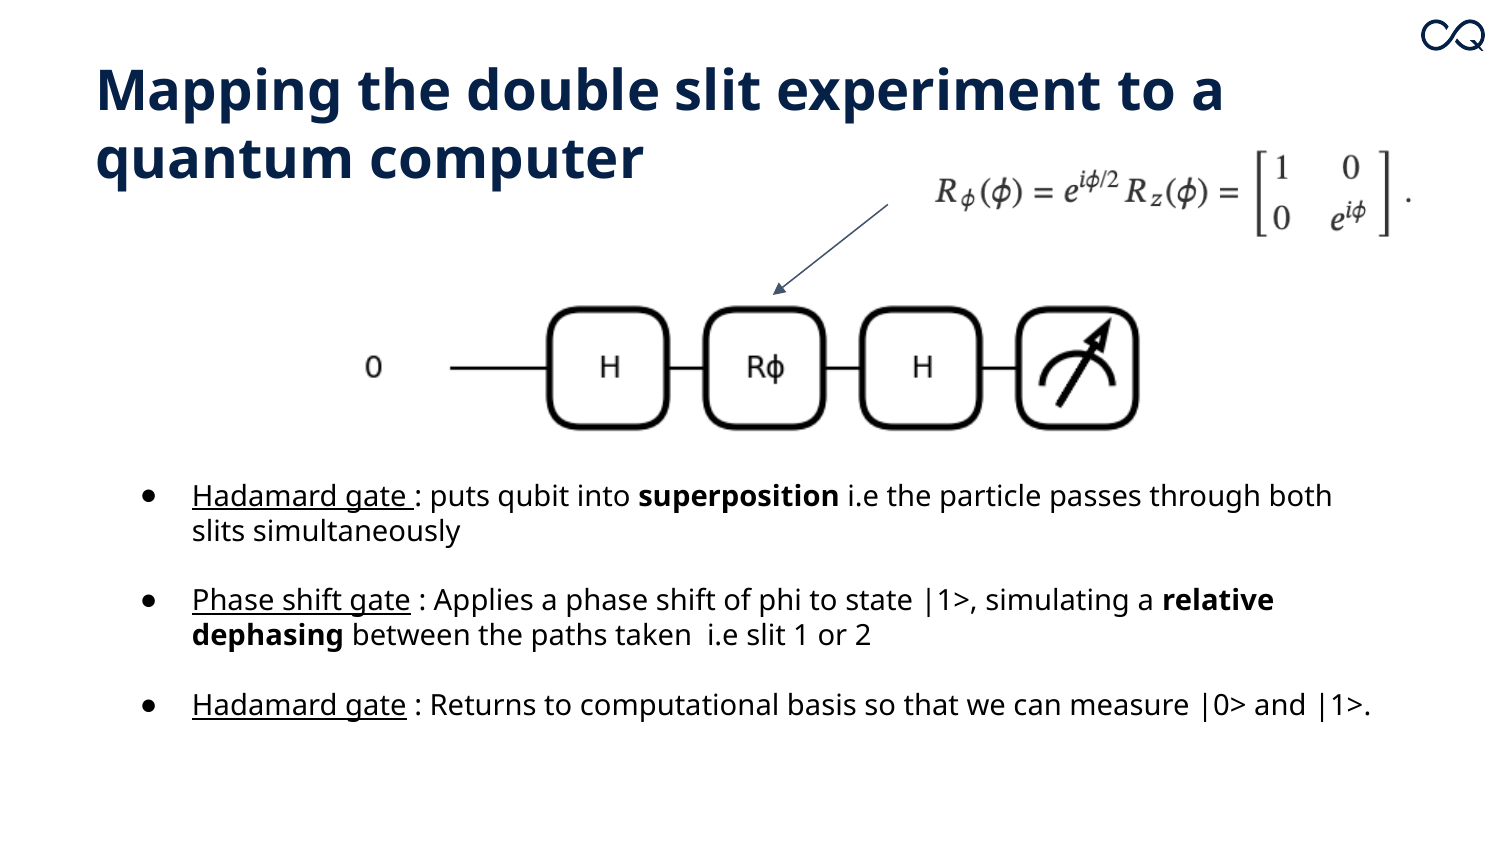

#
Mapping the double slit experiment to a quantum computer
Hadamard gate : puts qubit into superposition i.e the particle passes through both slits simultaneously
Phase shift gate : Applies a phase shift of phi to state |1>, simulating a relative dephasing between the paths taken i.e slit 1 or 2
Hadamard gate : Returns to computational basis so that we can measure |0> and |1>.